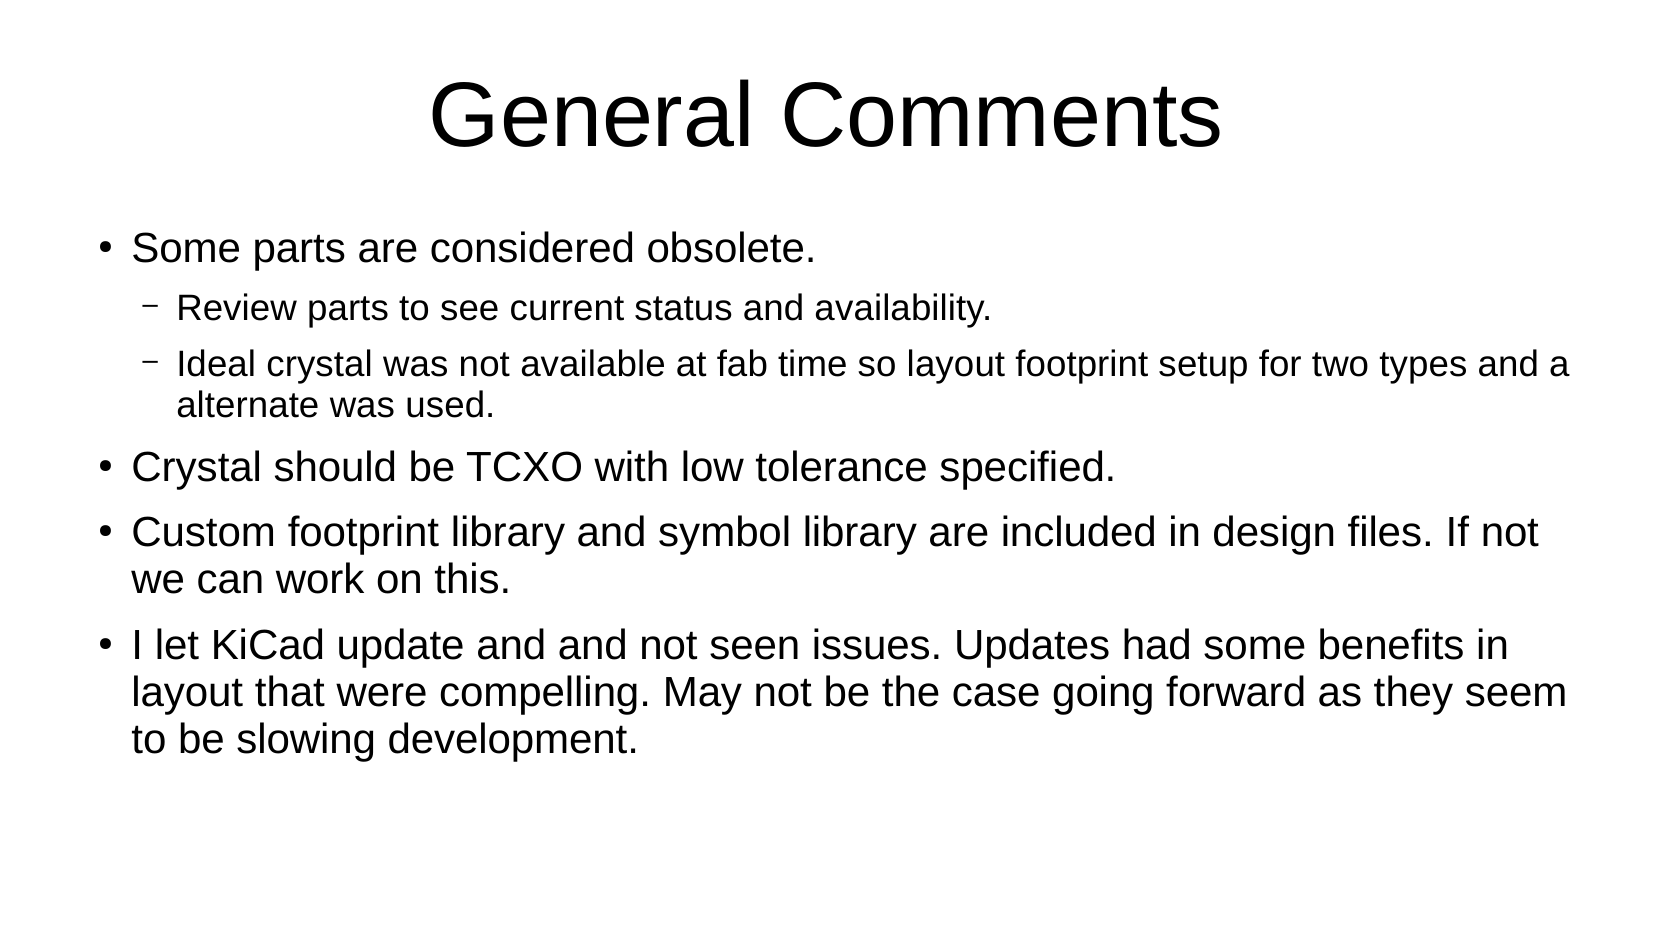

# General Comments
Some parts are considered obsolete.
Review parts to see current status and availability.
Ideal crystal was not available at fab time so layout footprint setup for two types and a alternate was used.
Crystal should be TCXO with low tolerance specified.
Custom footprint library and symbol library are included in design files. If not we can work on this.
I let KiCad update and and not seen issues. Updates had some benefits in layout that were compelling. May not be the case going forward as they seem to be slowing development.